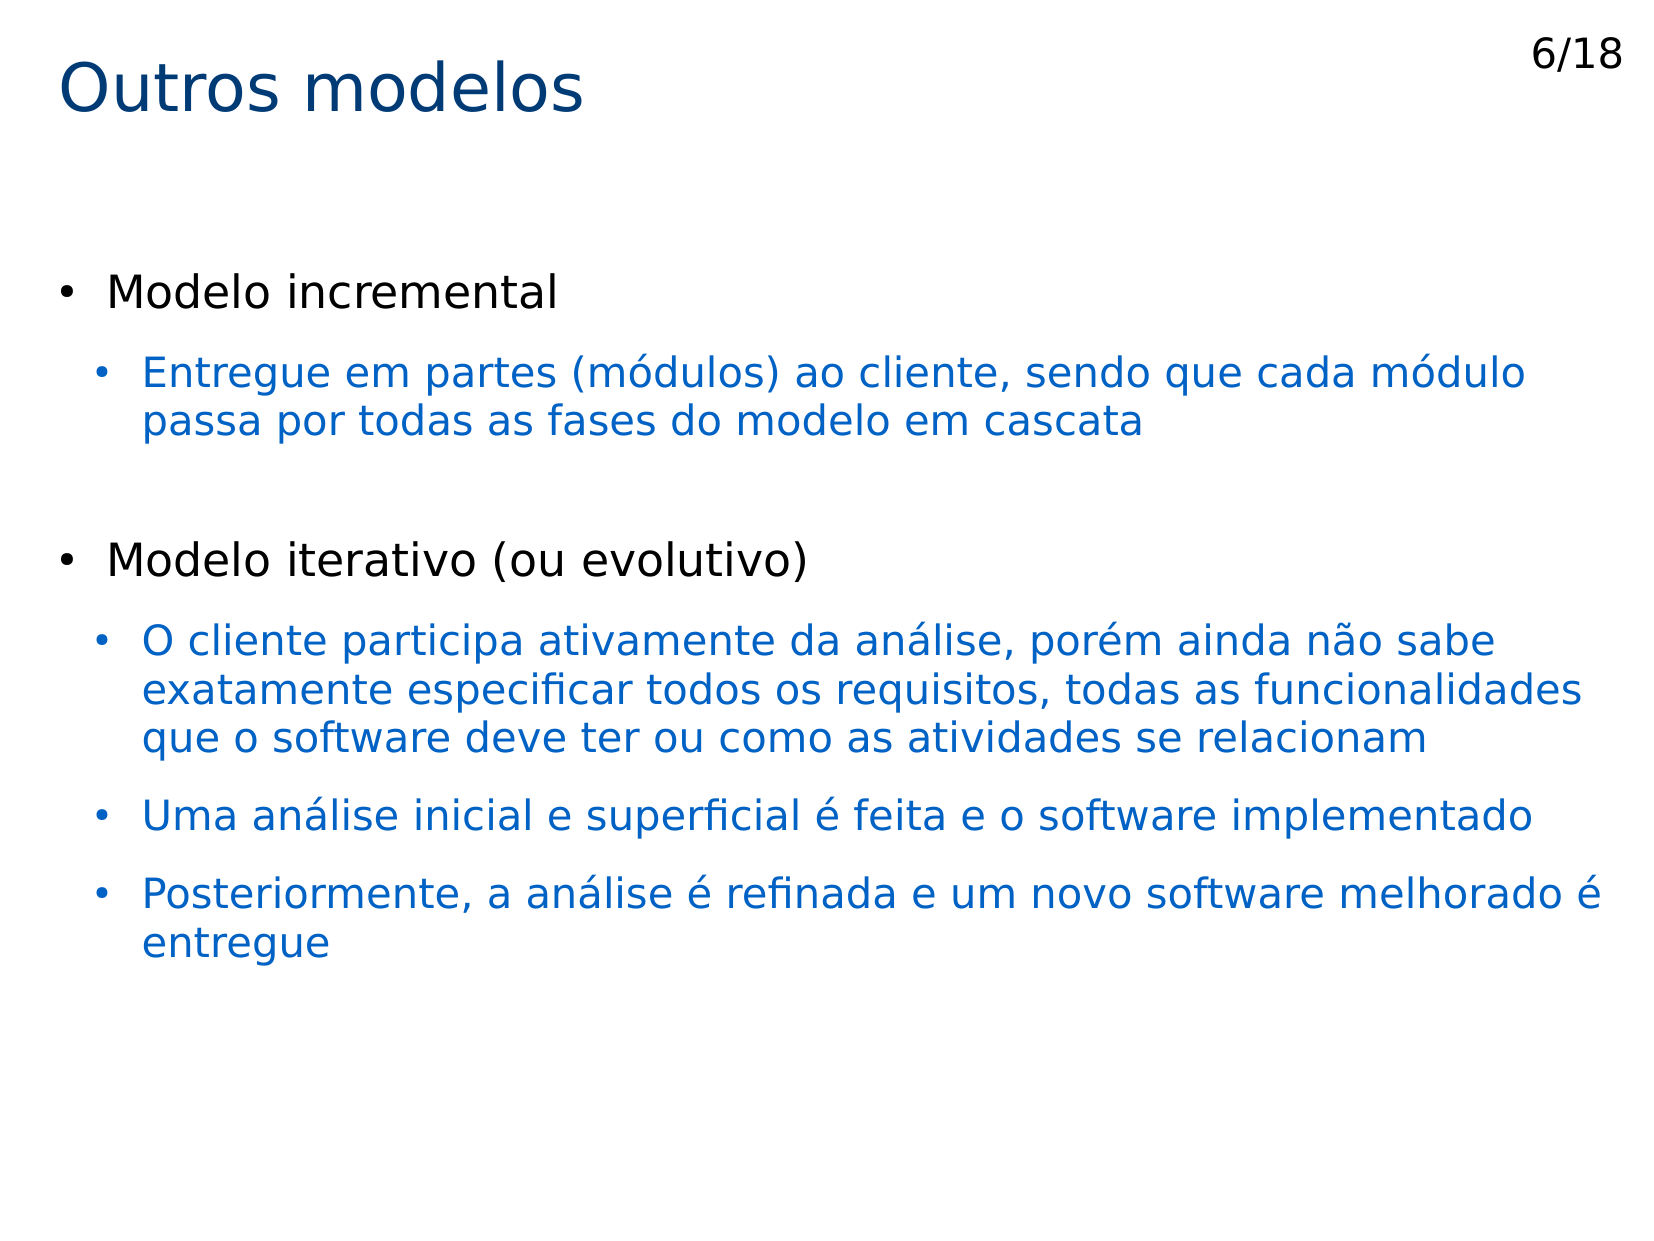

# Outros modelos
6
Modelo incremental
Entregue em partes (módulos) ao cliente, sendo que cada módulo passa por todas as fases do modelo em cascata
Modelo iterativo (ou evolutivo)
O cliente participa ativamente da análise, porém ainda não sabe exatamente especificar todos os requisitos, todas as funcionalidades que o software deve ter ou como as atividades se relacionam
Uma análise inicial e superficial é feita e o software implementado
Posteriormente, a análise é refinada e um novo software melhorado é entregue